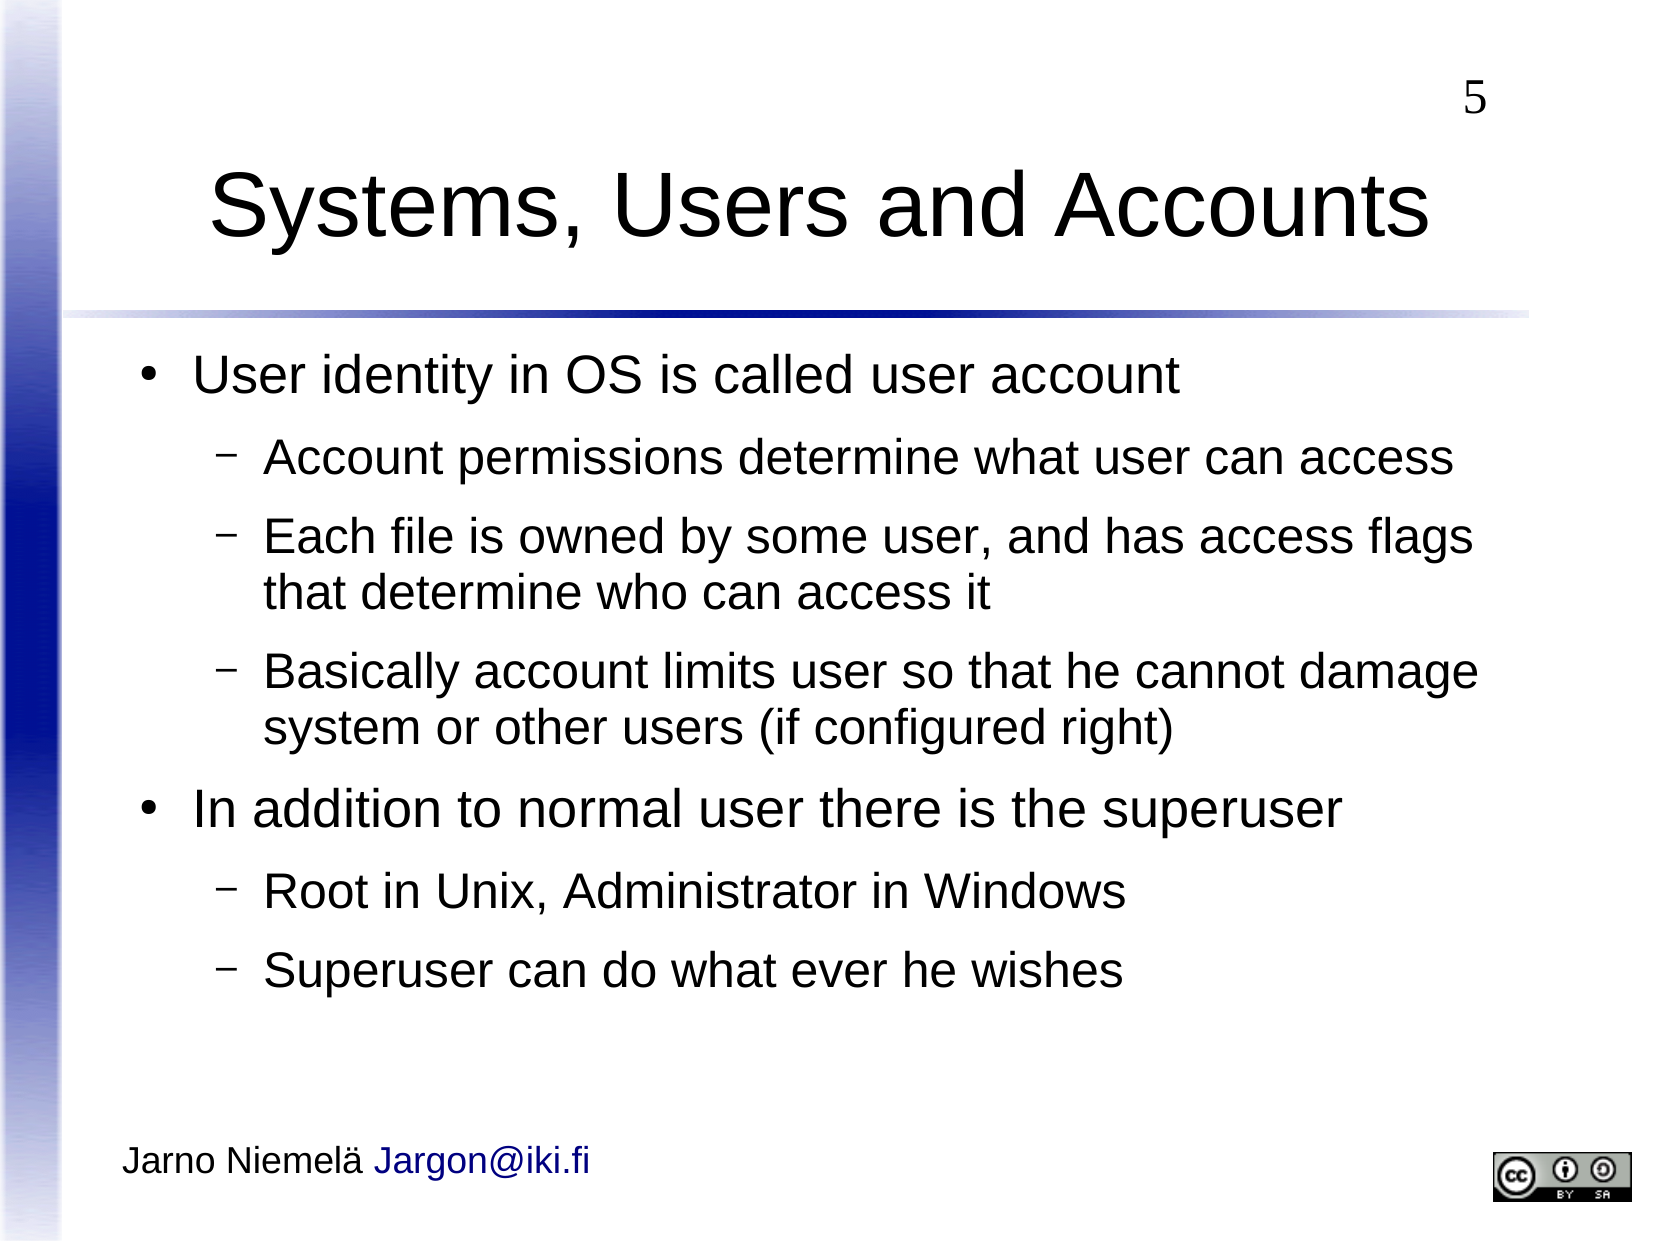

# Systems, Users and Accounts
User identity in OS is called user account
Account permissions determine what user can access
Each file is owned by some user, and has access flags that determine who can access it
Basically account limits user so that he cannot damage system or other users (if configured right)
In addition to normal user there is the superuser
Root in Unix, Administrator in Windows
Superuser can do what ever he wishes